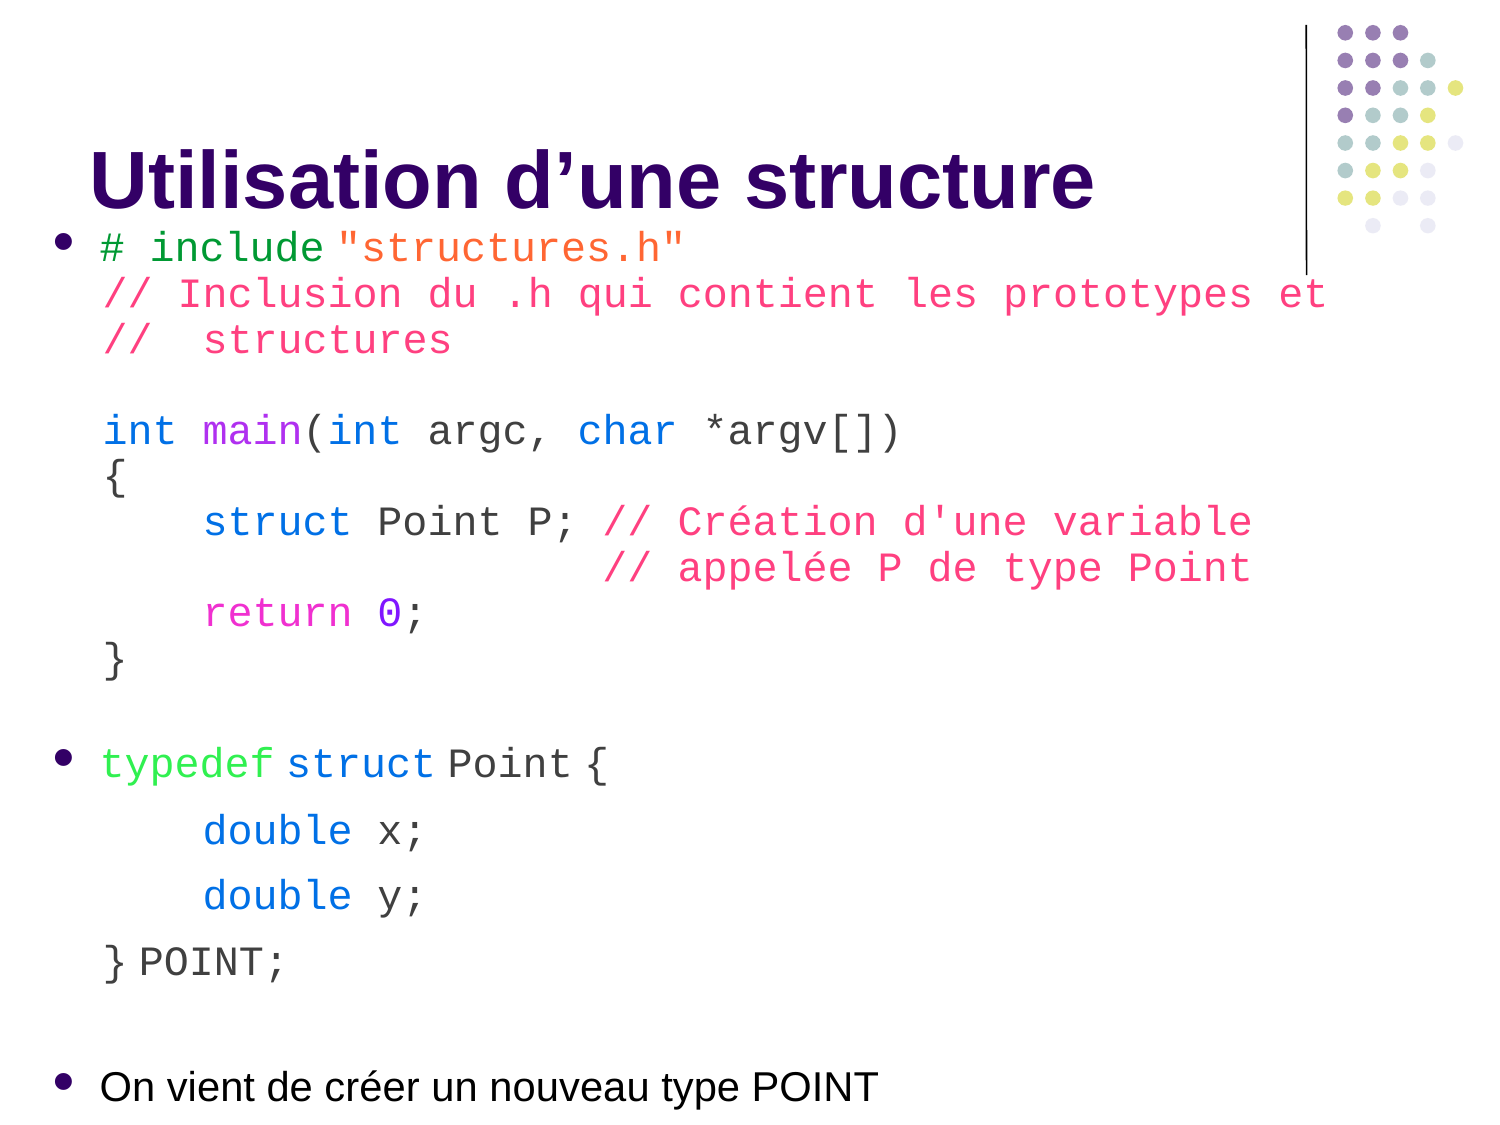

# Utilisation d’une structure
# include "structures.h"
 // Inclusion du .h qui contient les prototypes et
 // structures
 int main(int argc, char *argv[])
 {
 struct Point P; // Création d'une variable
 // appelée P de type Point
 return 0;
 }
typedef struct Point {
 double x;
 double y;
 } POINT;
On vient de créer un nouveau type POINT